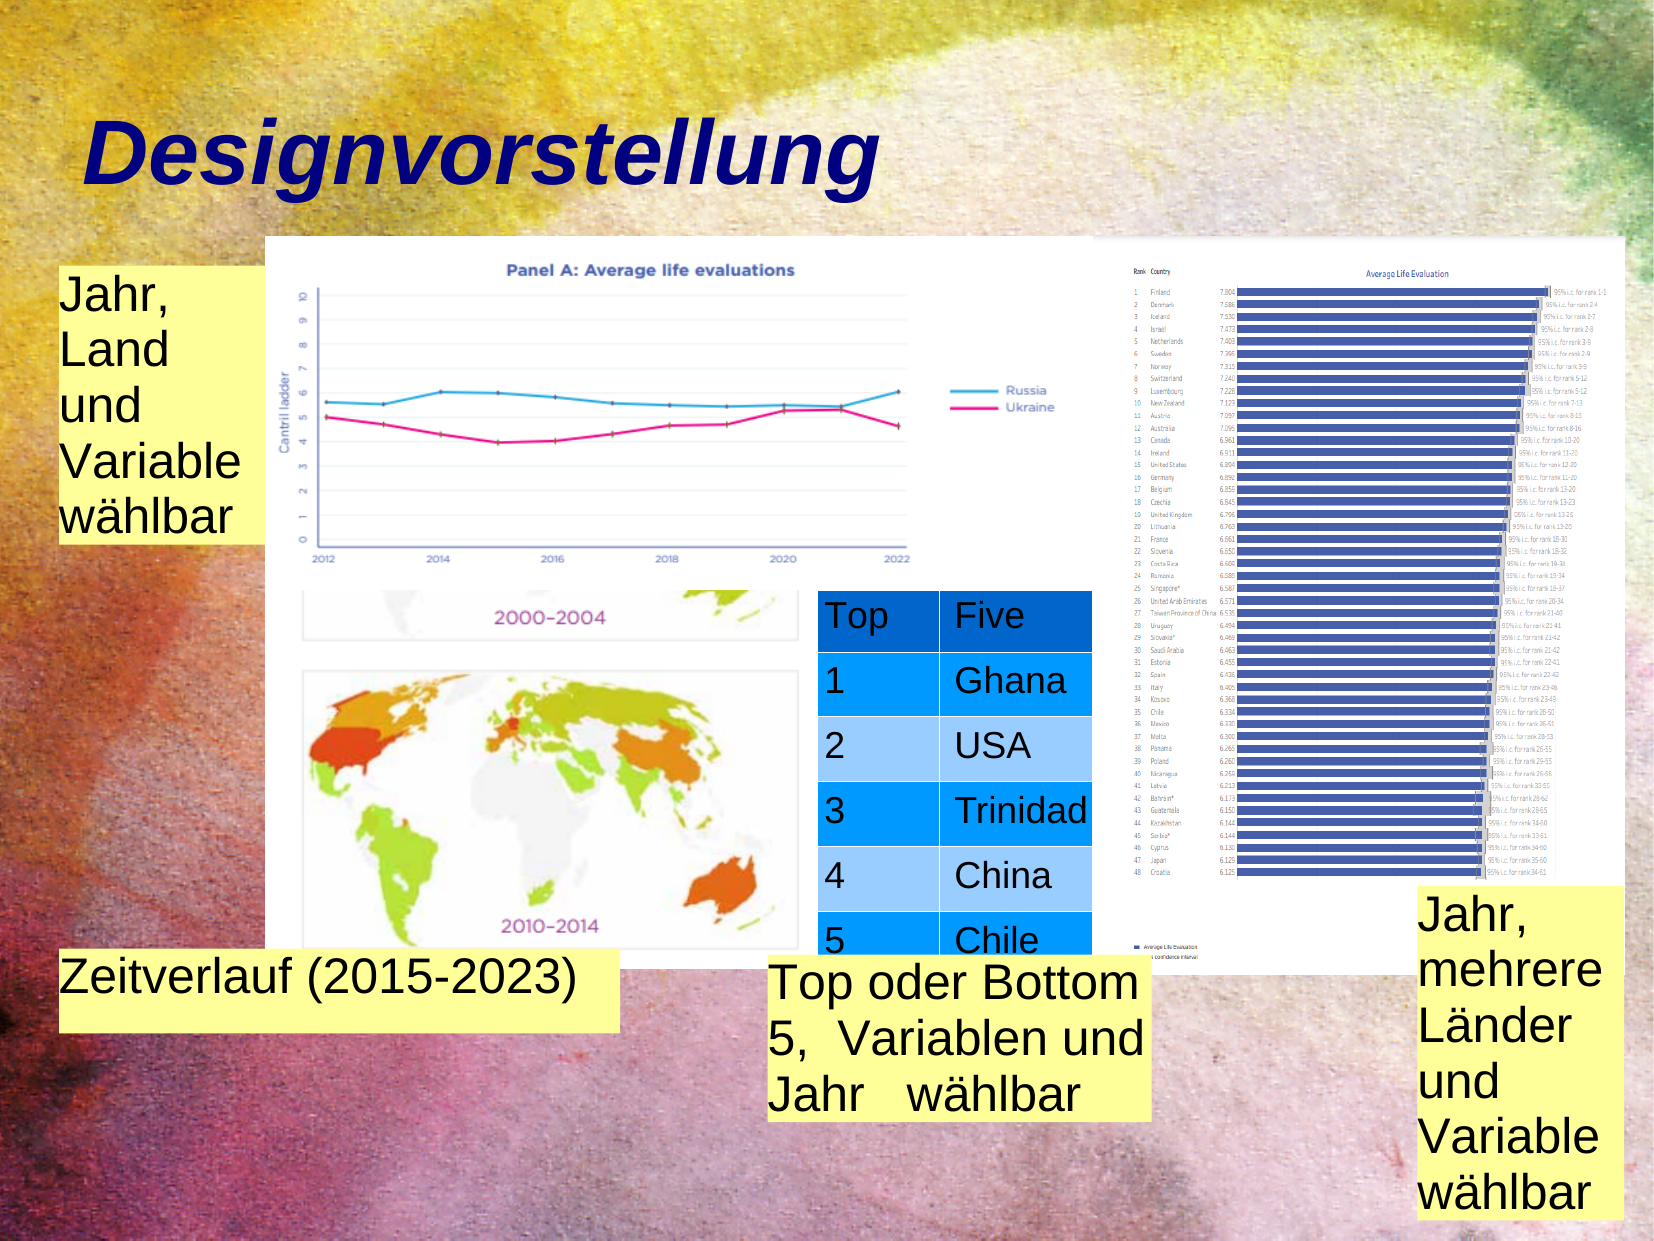

# Designvorstellung
Jahr, Land und Variable wählbar
| Top | Five |
| --- | --- |
| 1 | Ghana |
| 2 | USA |
| 3 | Trinidad |
| 4 | China |
| 5 | Chile |
Jahr, mehrereLänder und Variable wählbar
Zeitverlauf (2015-2023)
Top oder Bottom 5, Variablen und Jahr wählbar